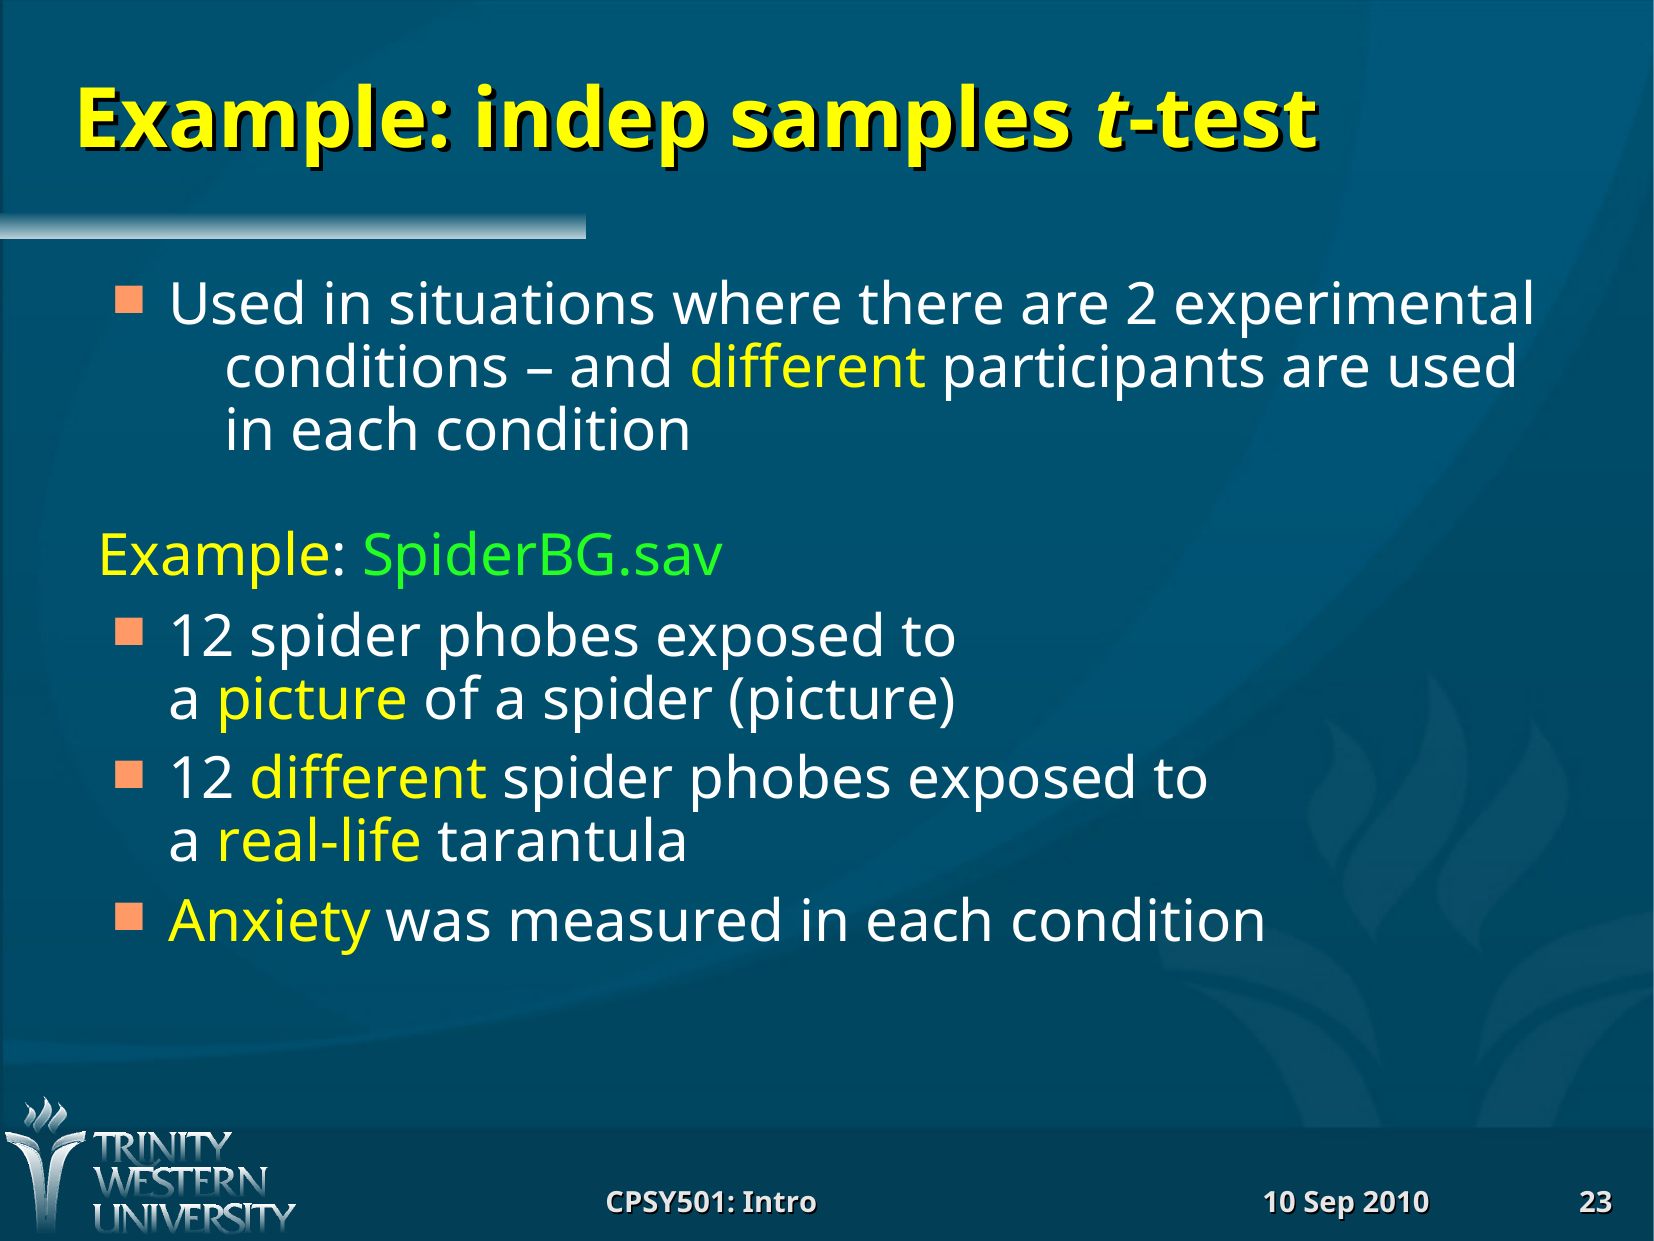

# Example: indep samples t-test
Used in situations where there are 2 experimental conditions – and different participants are used in each condition
Example: SpiderBG.sav
12 spider phobes exposed to
a picture of a spider (picture)
12 different spider phobes exposed to
a real-life tarantula
Anxiety was measured in each condition
CPSY501: Intro
10 Sep 2010
23